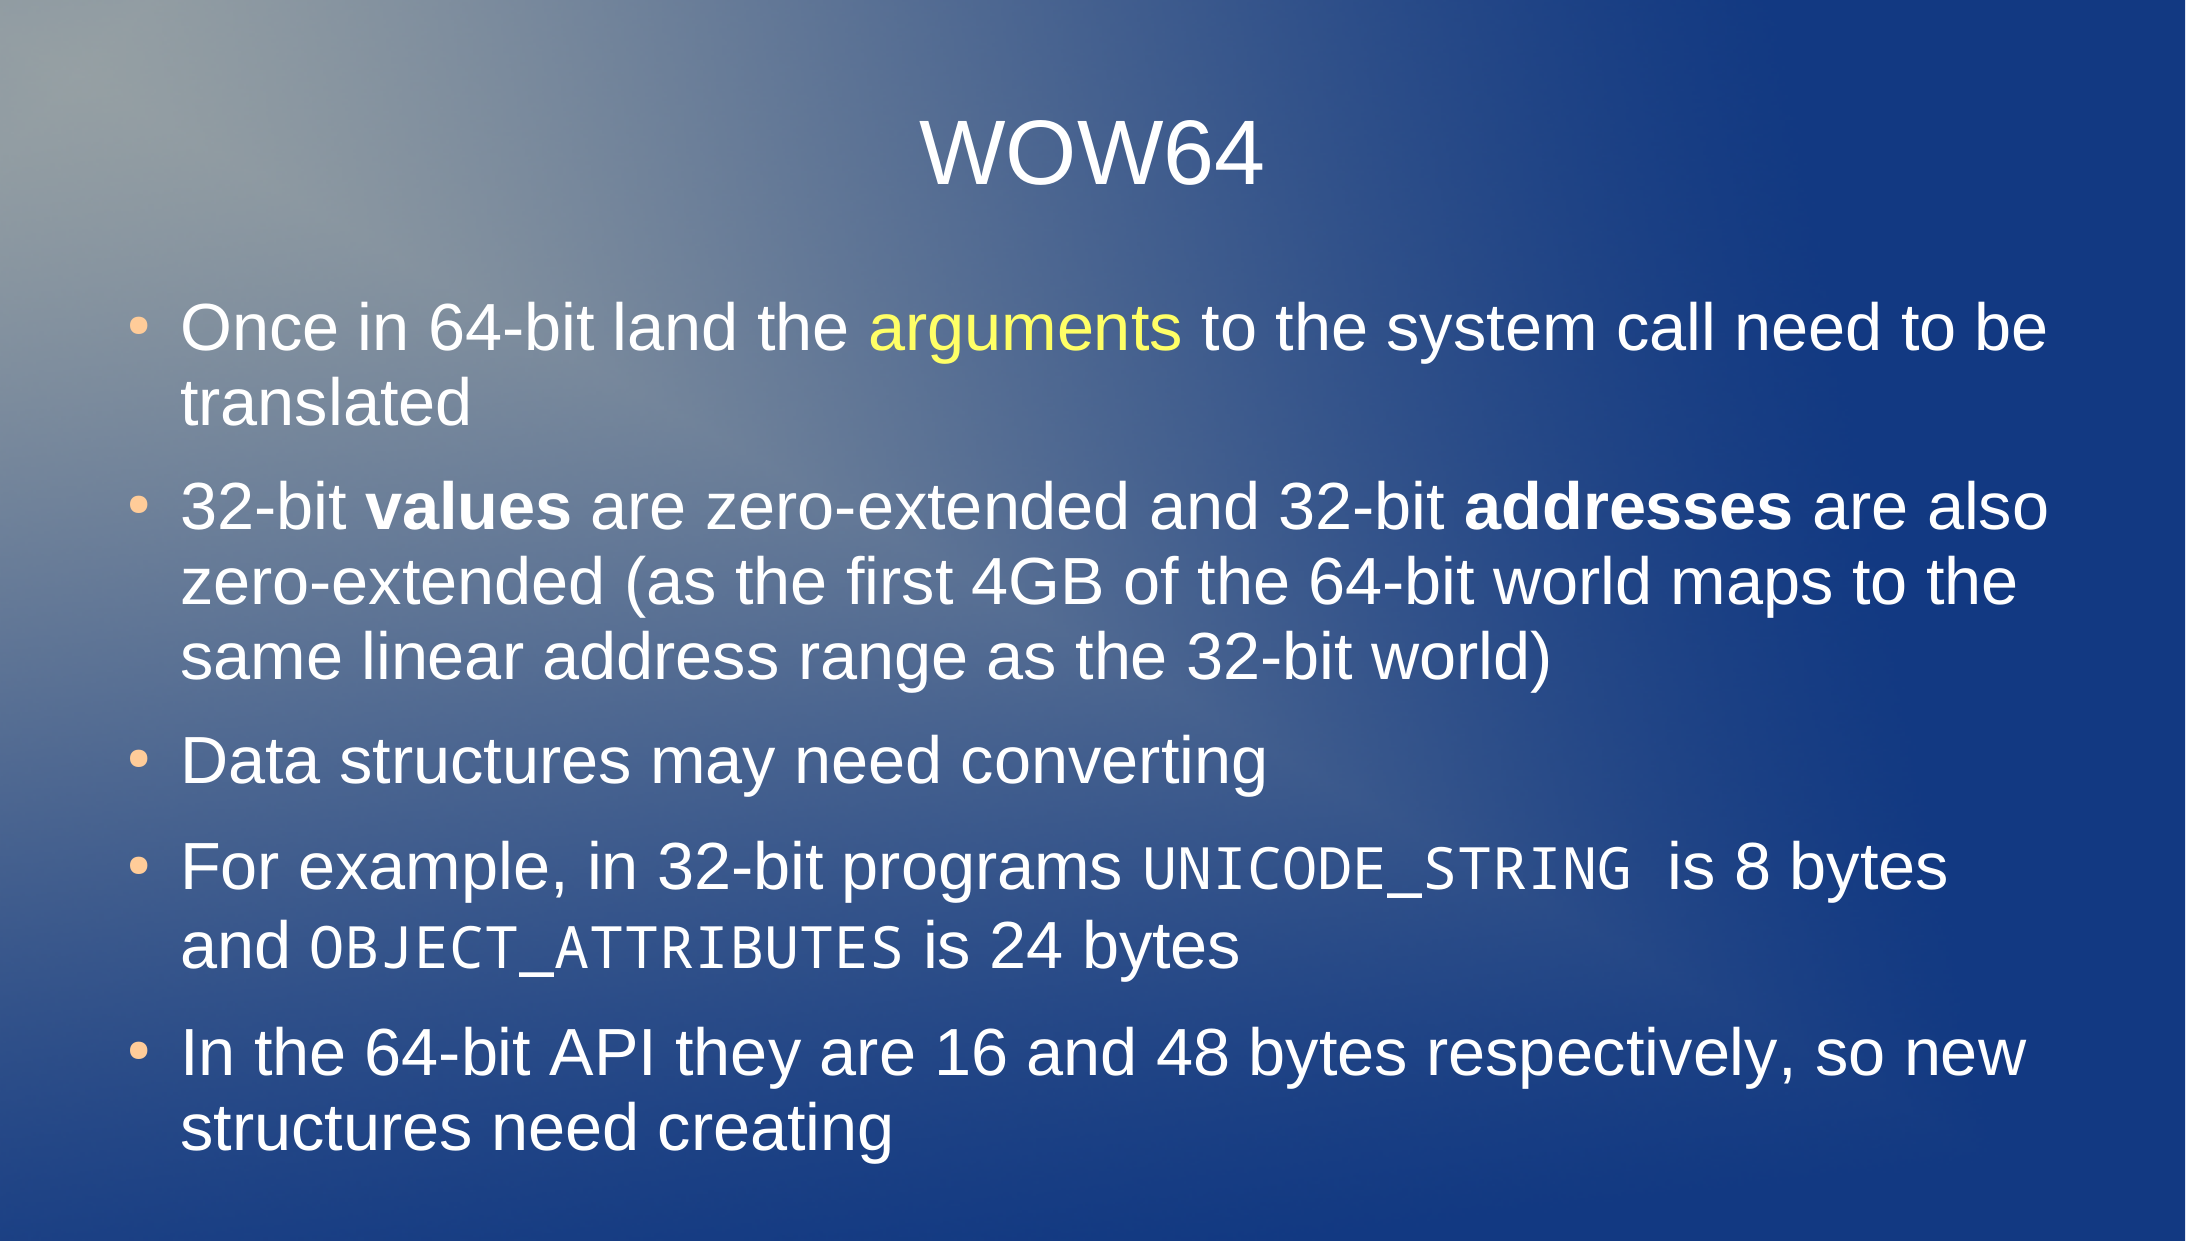

# WOW64
Once in 64-bit land the arguments to the system call need to be translated
32-bit values are zero-extended and 32-bit addresses are also zero-extended (as the first 4GB of the 64-bit world maps to the same linear address range as the 32-bit world)
Data structures may need converting
For example, in 32-bit programs UNICODE_STRING is 8 bytes and OBJECT_ATTRIBUTES is 24 bytes
In the 64-bit API they are 16 and 48 bytes respectively, so new structures need creating